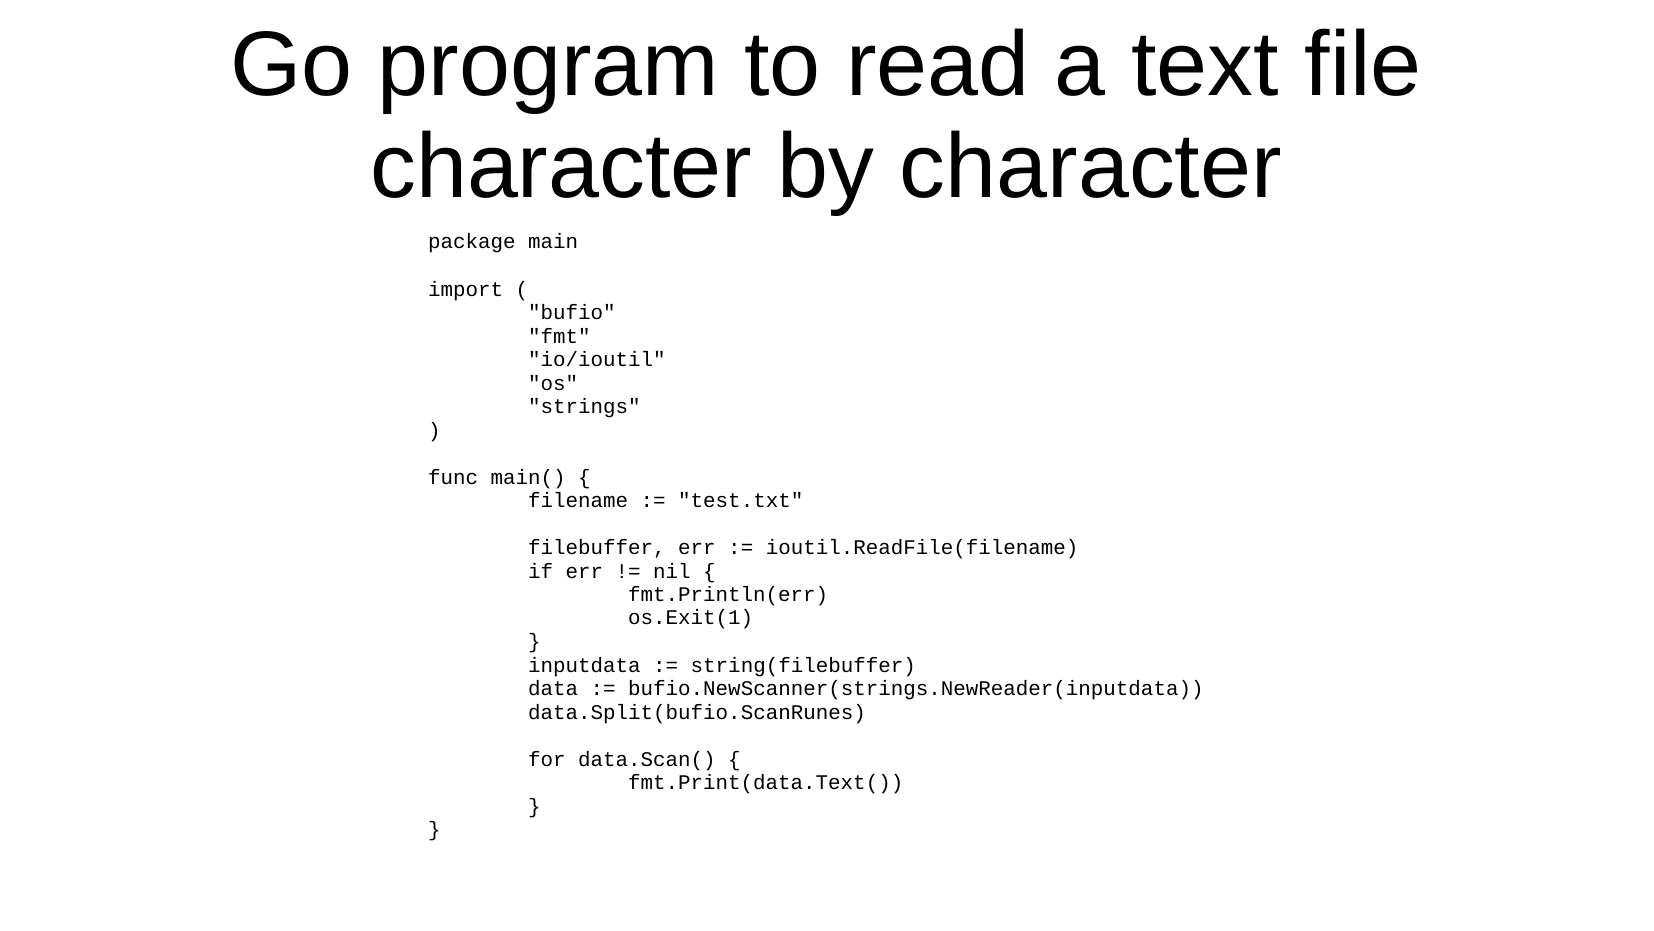

# Go program to read a text file character by character
package main
import (
 "bufio"
 "fmt"
 "io/ioutil"
 "os"
 "strings"
)
func main() {
 filename := "test.txt"
 filebuffer, err := ioutil.ReadFile(filename)
 if err != nil {
 fmt.Println(err)
 os.Exit(1)
 }
 inputdata := string(filebuffer)
 data := bufio.NewScanner(strings.NewReader(inputdata))
 data.Split(bufio.ScanRunes)
 for data.Scan() {
 fmt.Print(data.Text())
 }
}